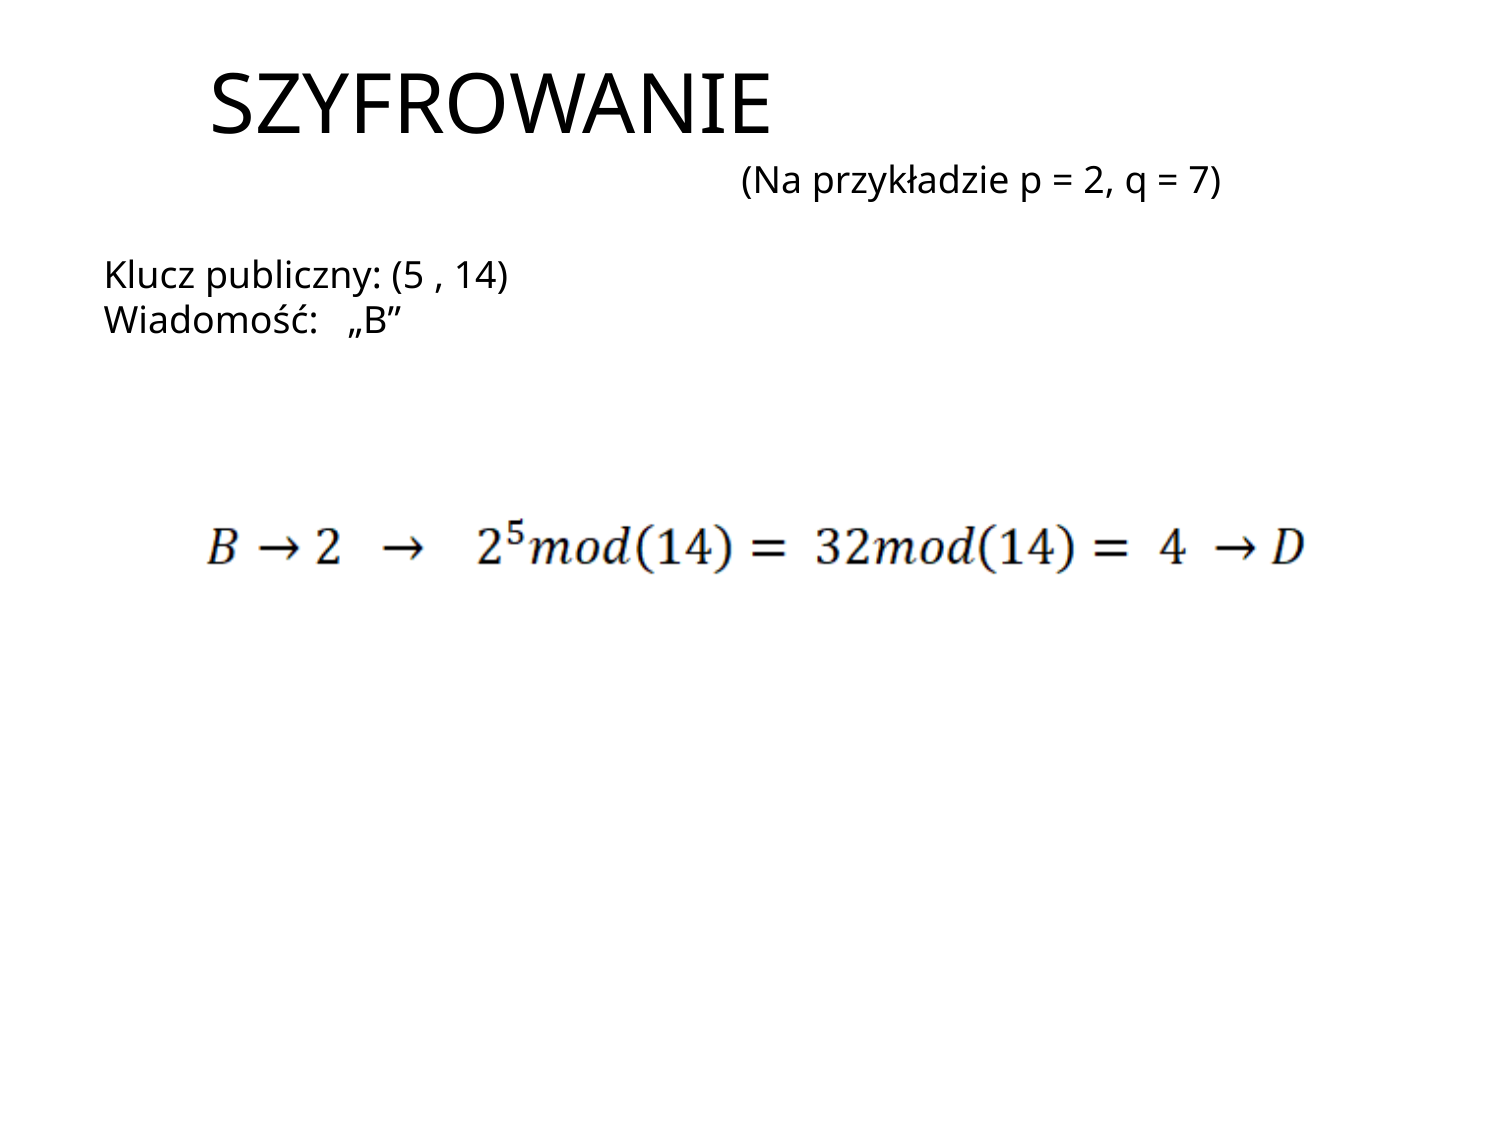

SZYFROWANIE
(Na przykładzie p = 2, q = 7)
Klucz publiczny: (5 , 14)
Wiadomość: „B”